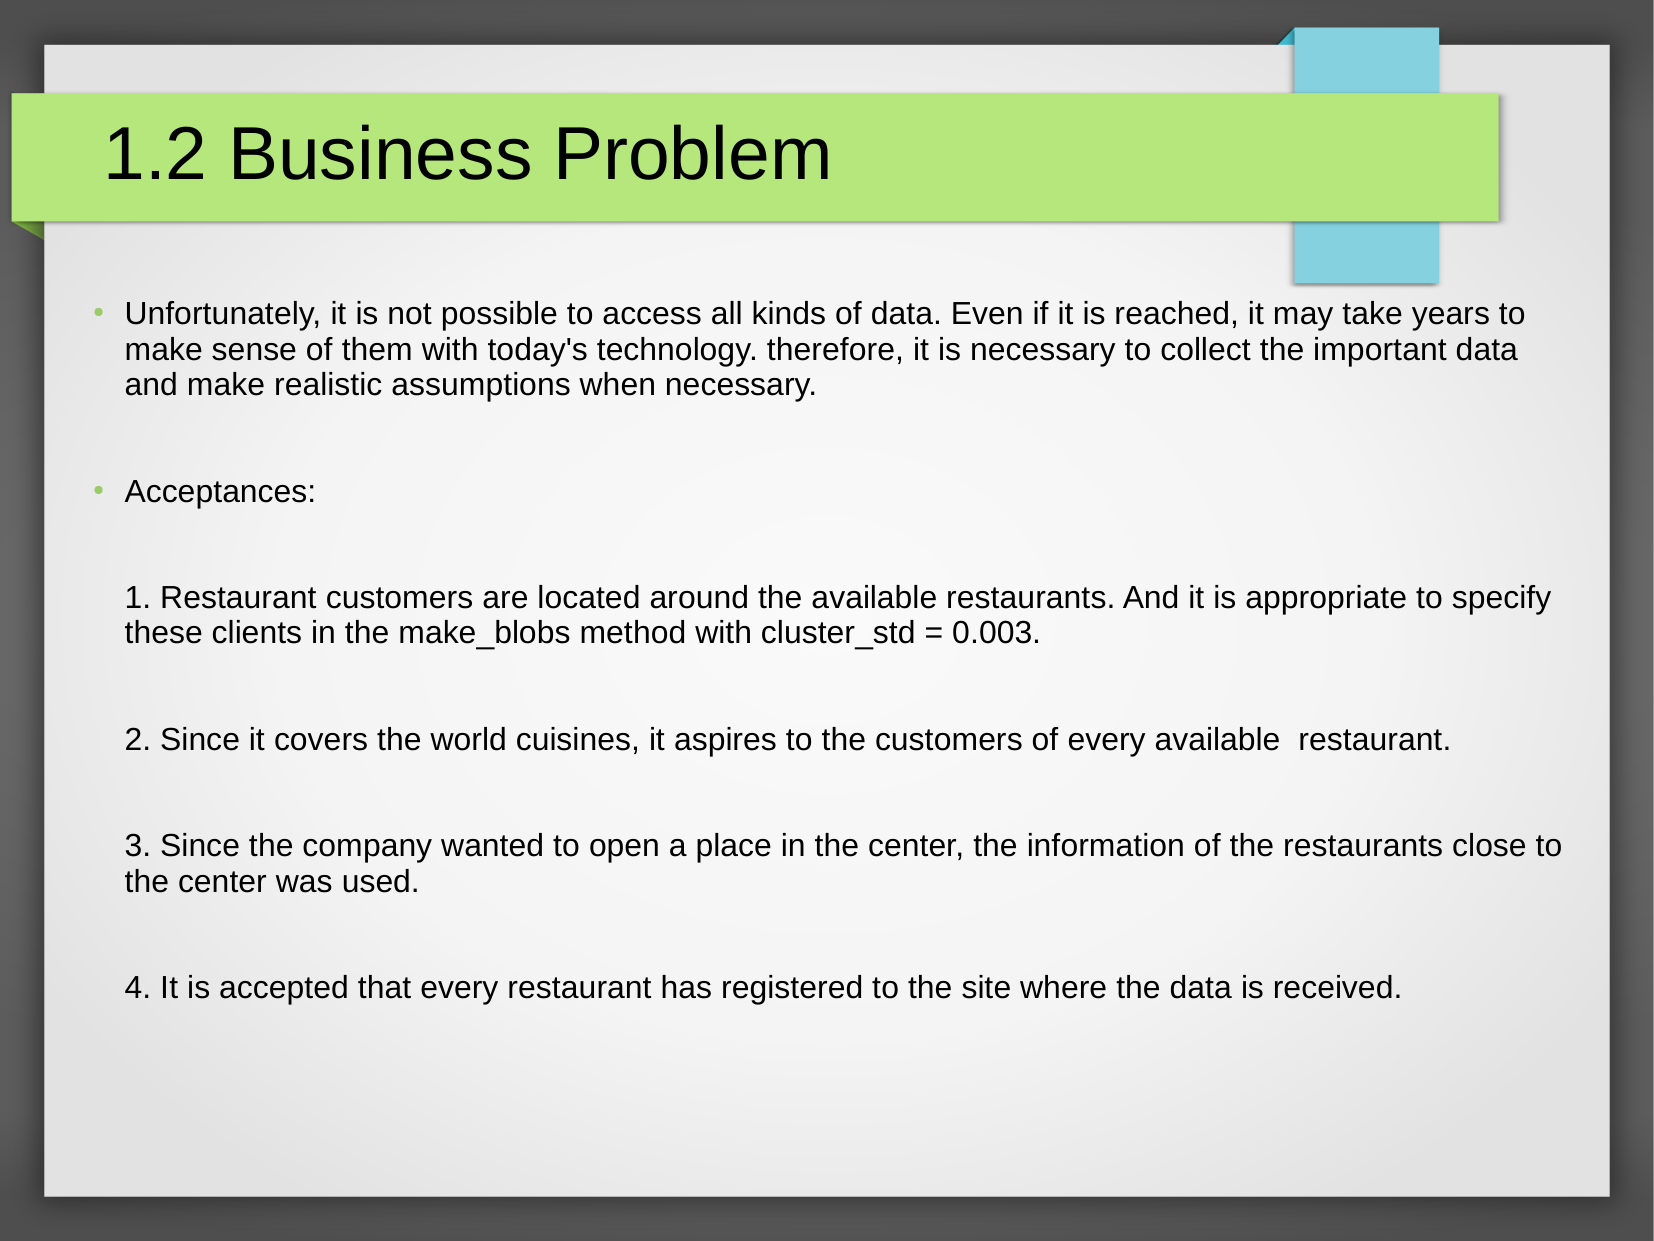

# 1.2 Business Problem
Unfortunately, it is not possible to access all kinds of data. Even if it is reached, it may take years to make sense of them with today's technology. therefore, it is necessary to collect the important data and make realistic assumptions when necessary.
Acceptances:
1. Restaurant customers are located around the available restaurants. And it is appropriate to specify these clients in the make_blobs method with cluster_std = 0.003.
2. Since it covers the world cuisines, it aspires to the customers of every available restaurant.
3. Since the company wanted to open a place in the center, the information of the restaurants close to the center was used.
4. It is accepted that every restaurant has registered to the site where the data is received.